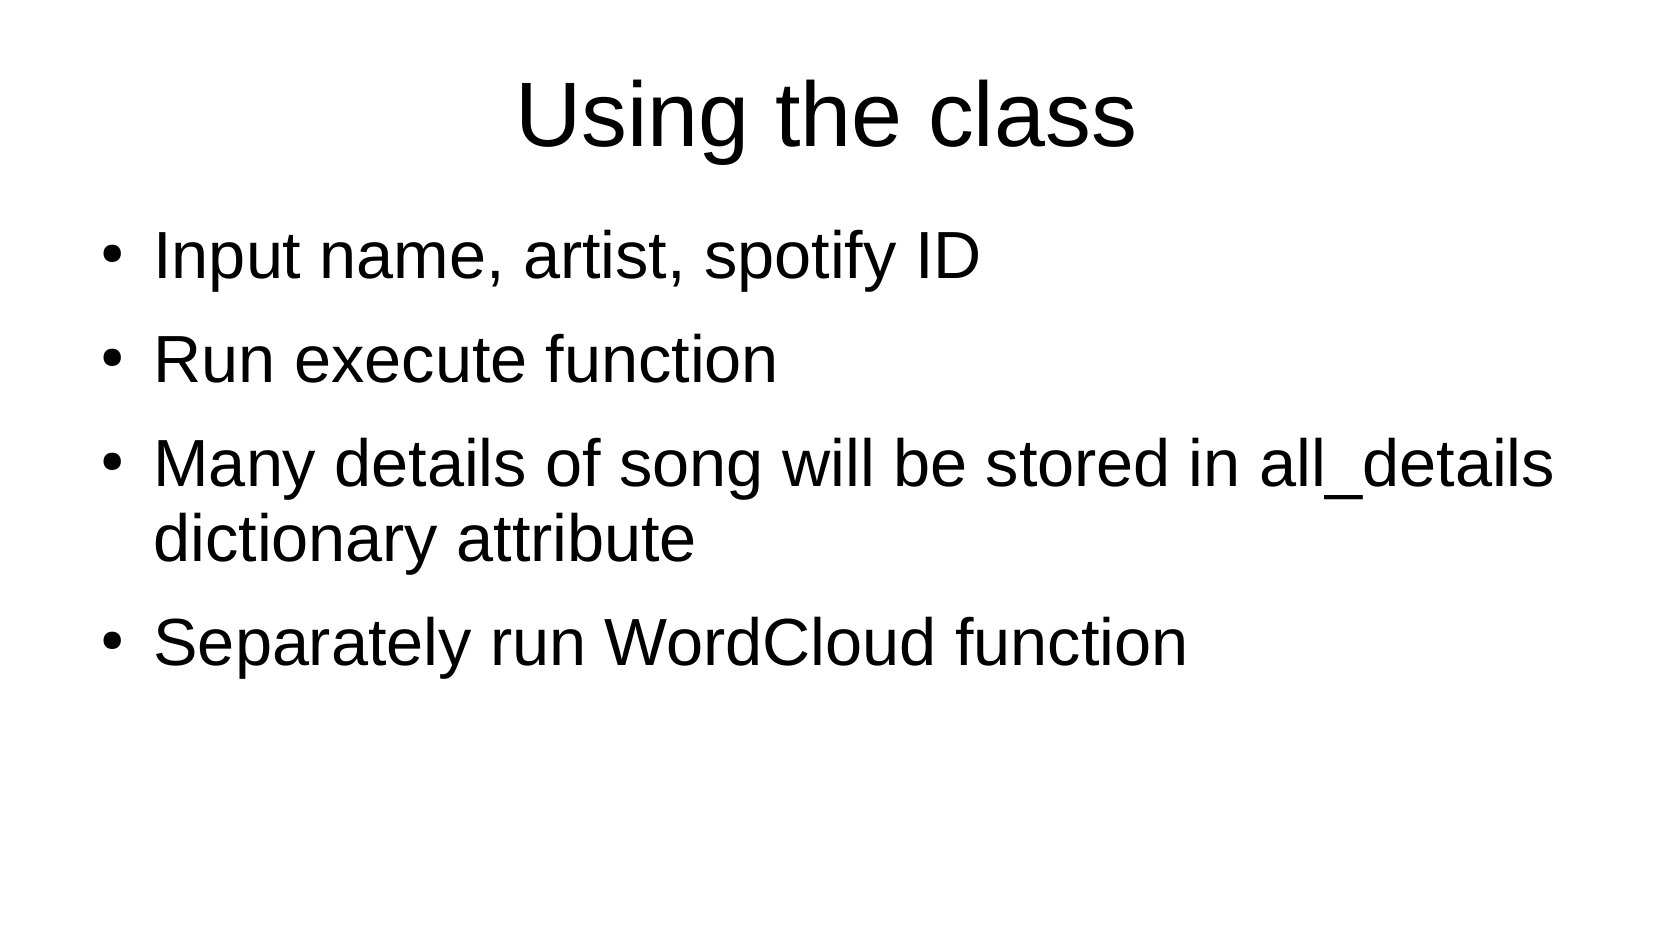

# Using the class
Input name, artist, spotify ID
Run execute function
Many details of song will be stored in all_details dictionary attribute
Separately run WordCloud function